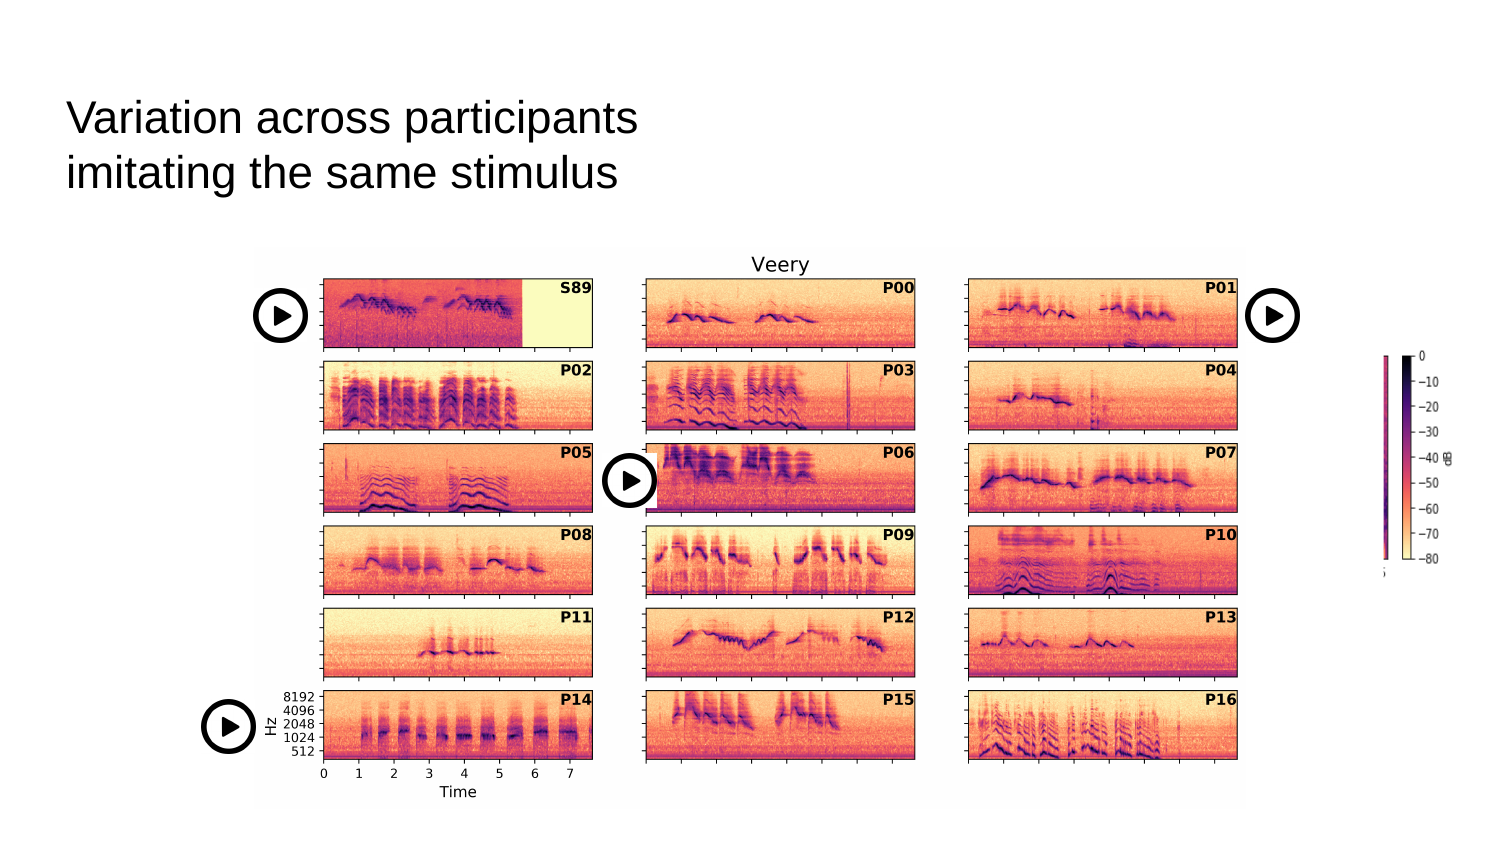

# Variation across participants imitating the same stimulus